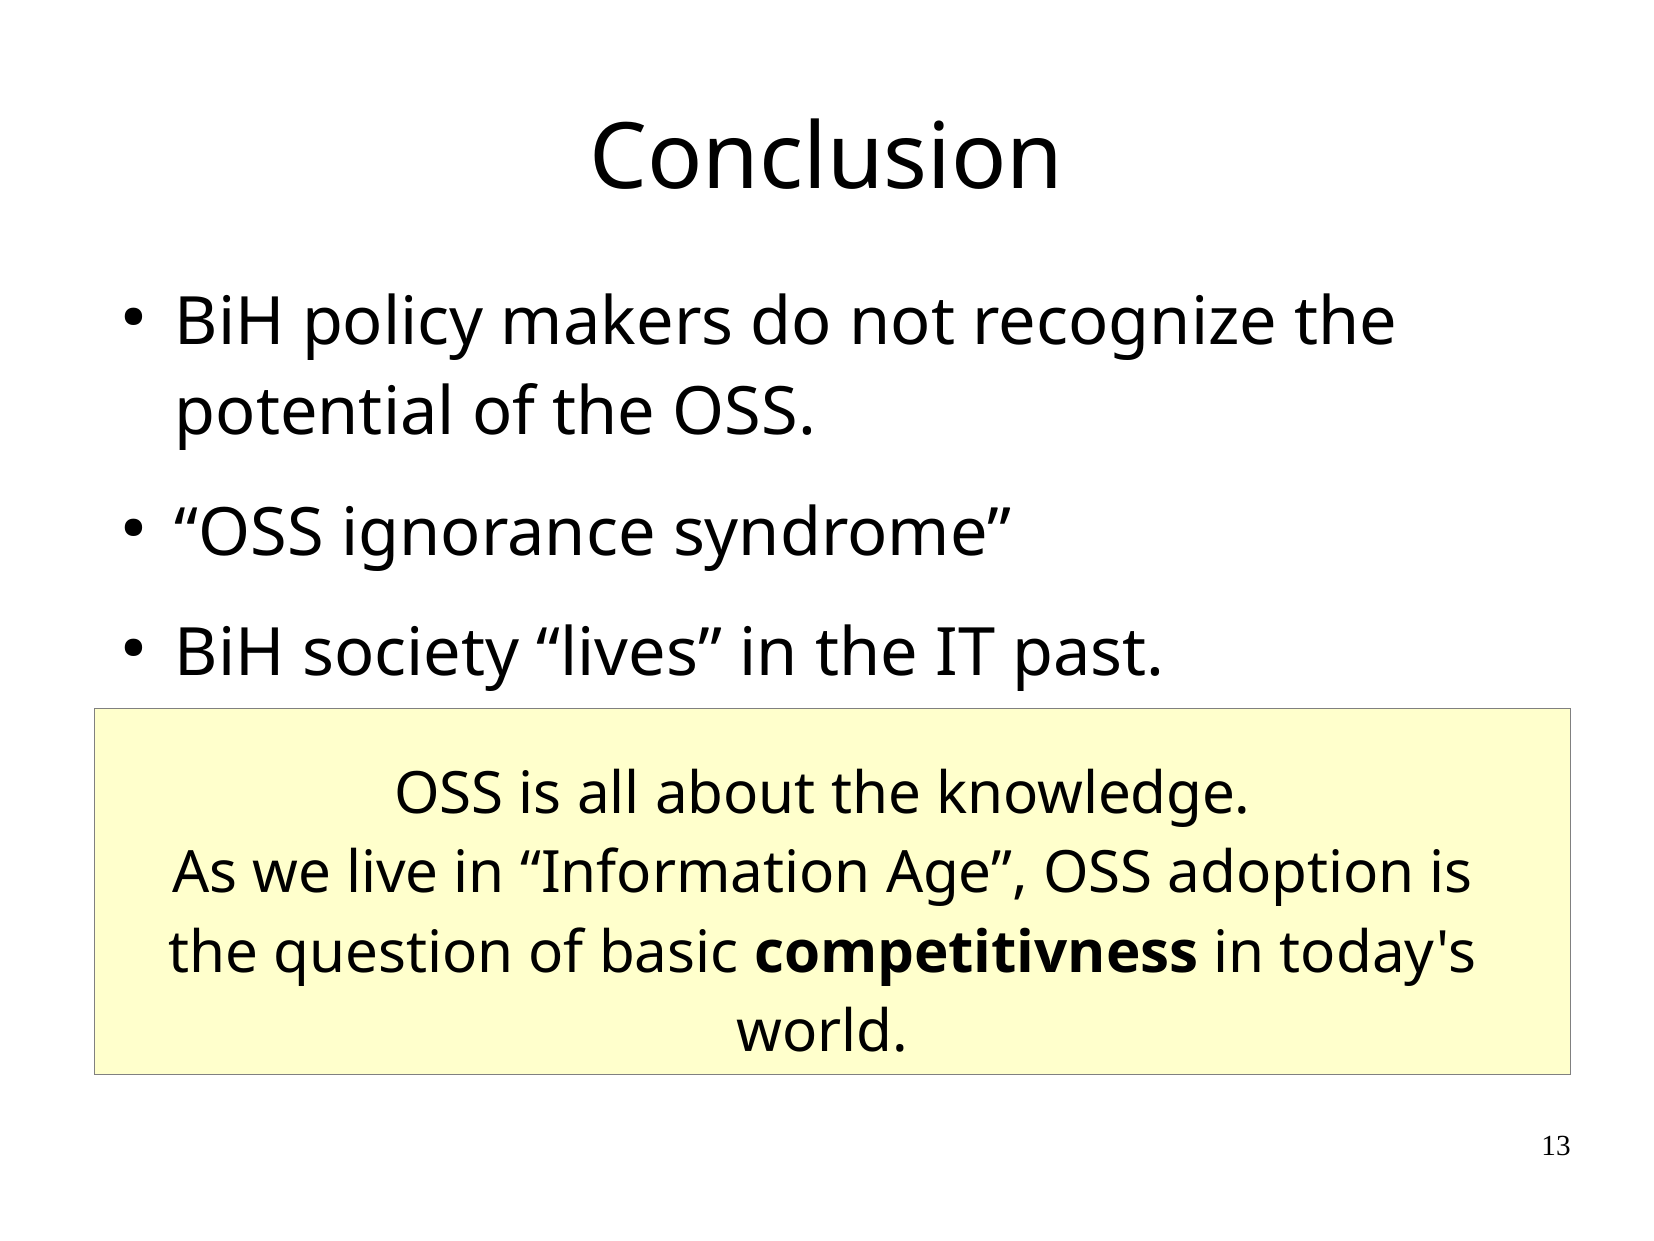

# Conclusion
BiH policy makers do not recognize the potential of the OSS.
“OSS ignorance syndrome”
BiH society “lives” in the IT past.
OSS is all about the knowledge.
As we live in “Information Age”, OSS adoption is the question of basic competitivness in today's world.
13